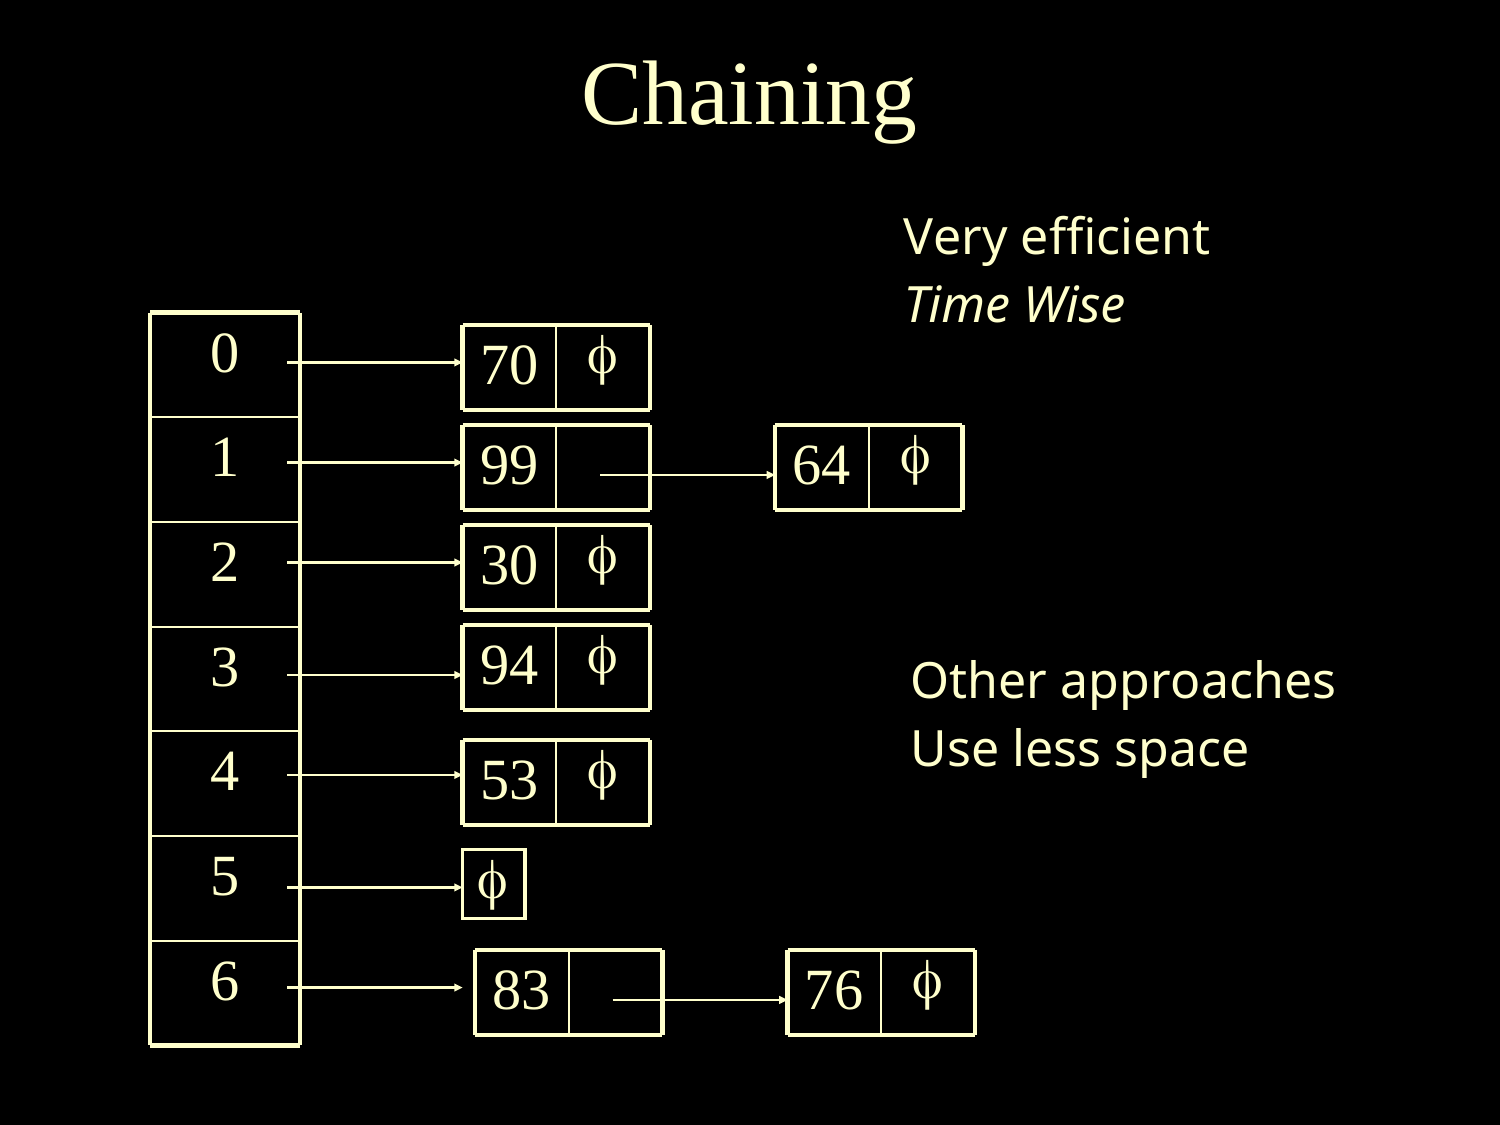

# Chaining
Very efficient
Time Wise
0
1
2
3
4
5
6
70

99
64

30

94

Other approaches
Use less space
53


83
76
